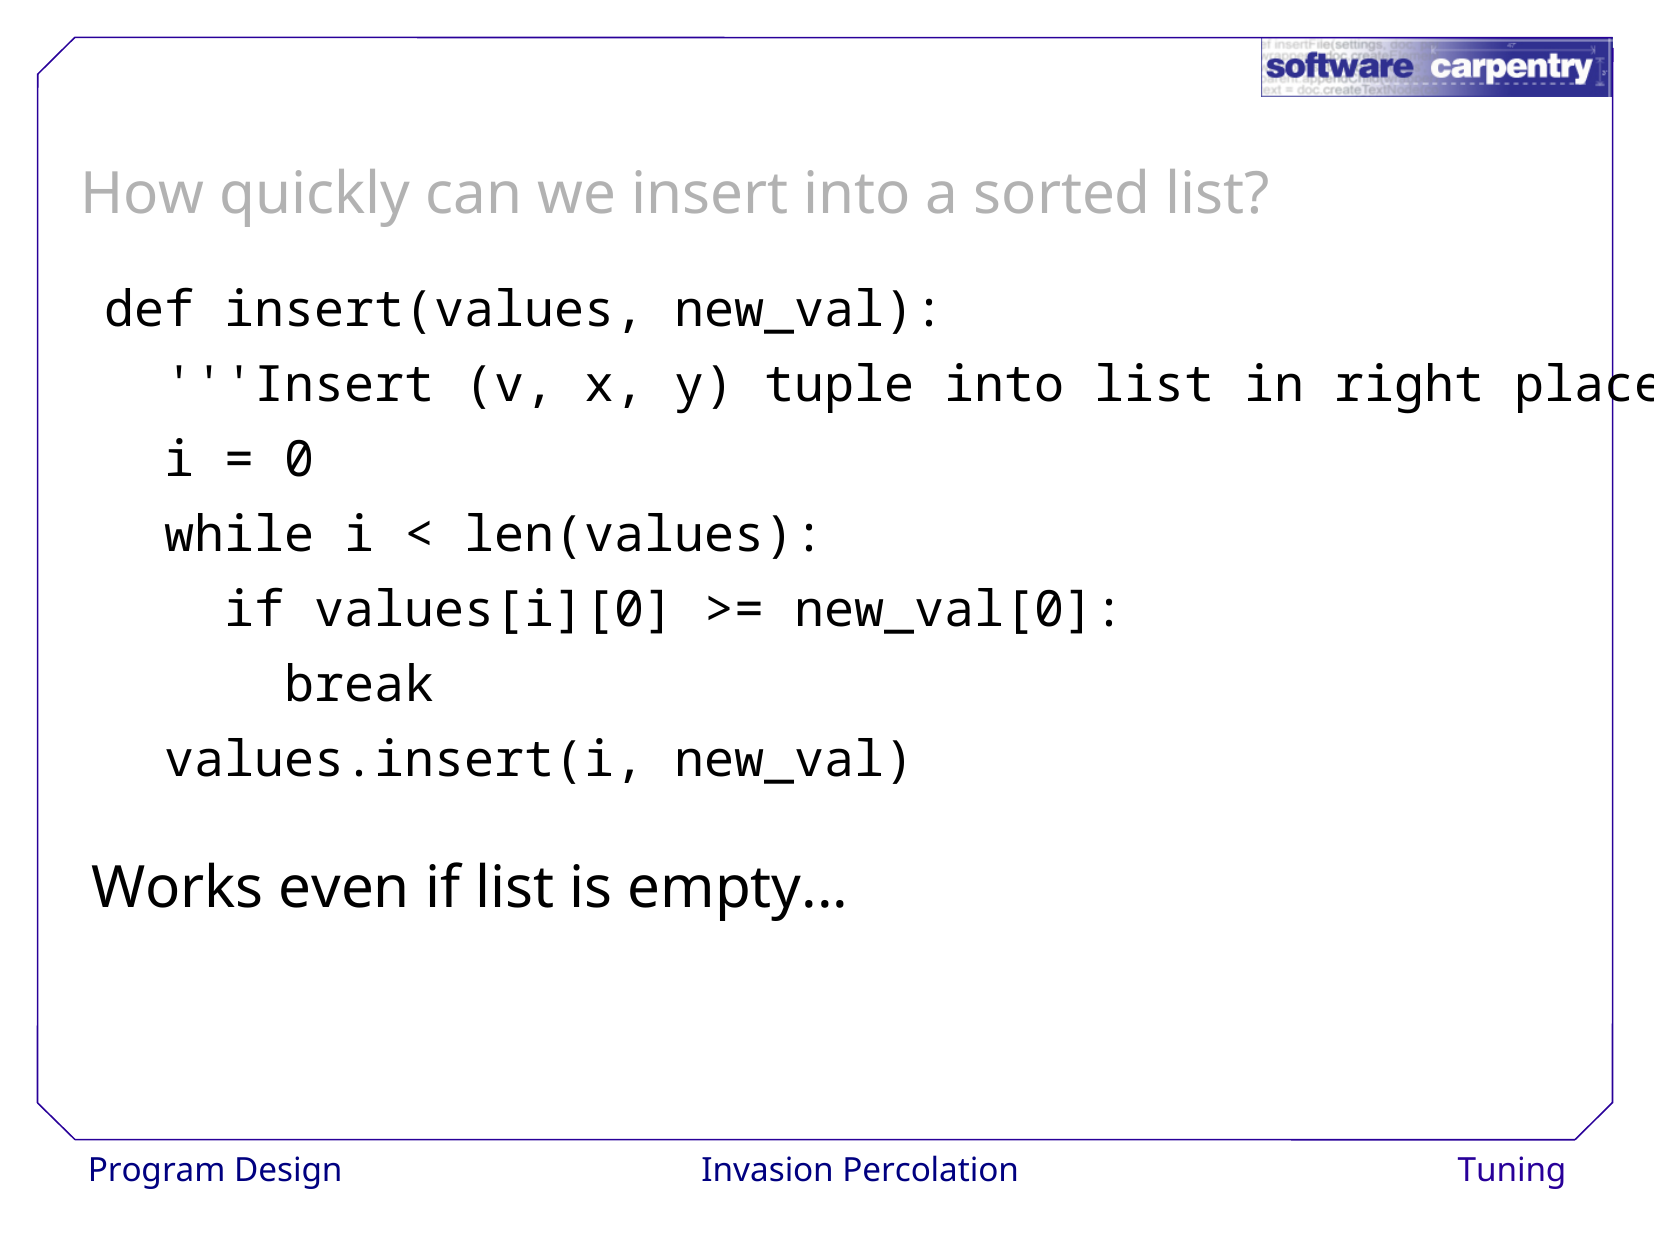

How quickly can we insert into a sorted list?
def insert(values, new_val):
 '''Insert (v, x, y) tuple into list in right place.'''
 i = 0
 while i < len(values):
 if values[i][0] >= new_val[0]:
 break
 values.insert(i, new_val)
Works even if list is empty...